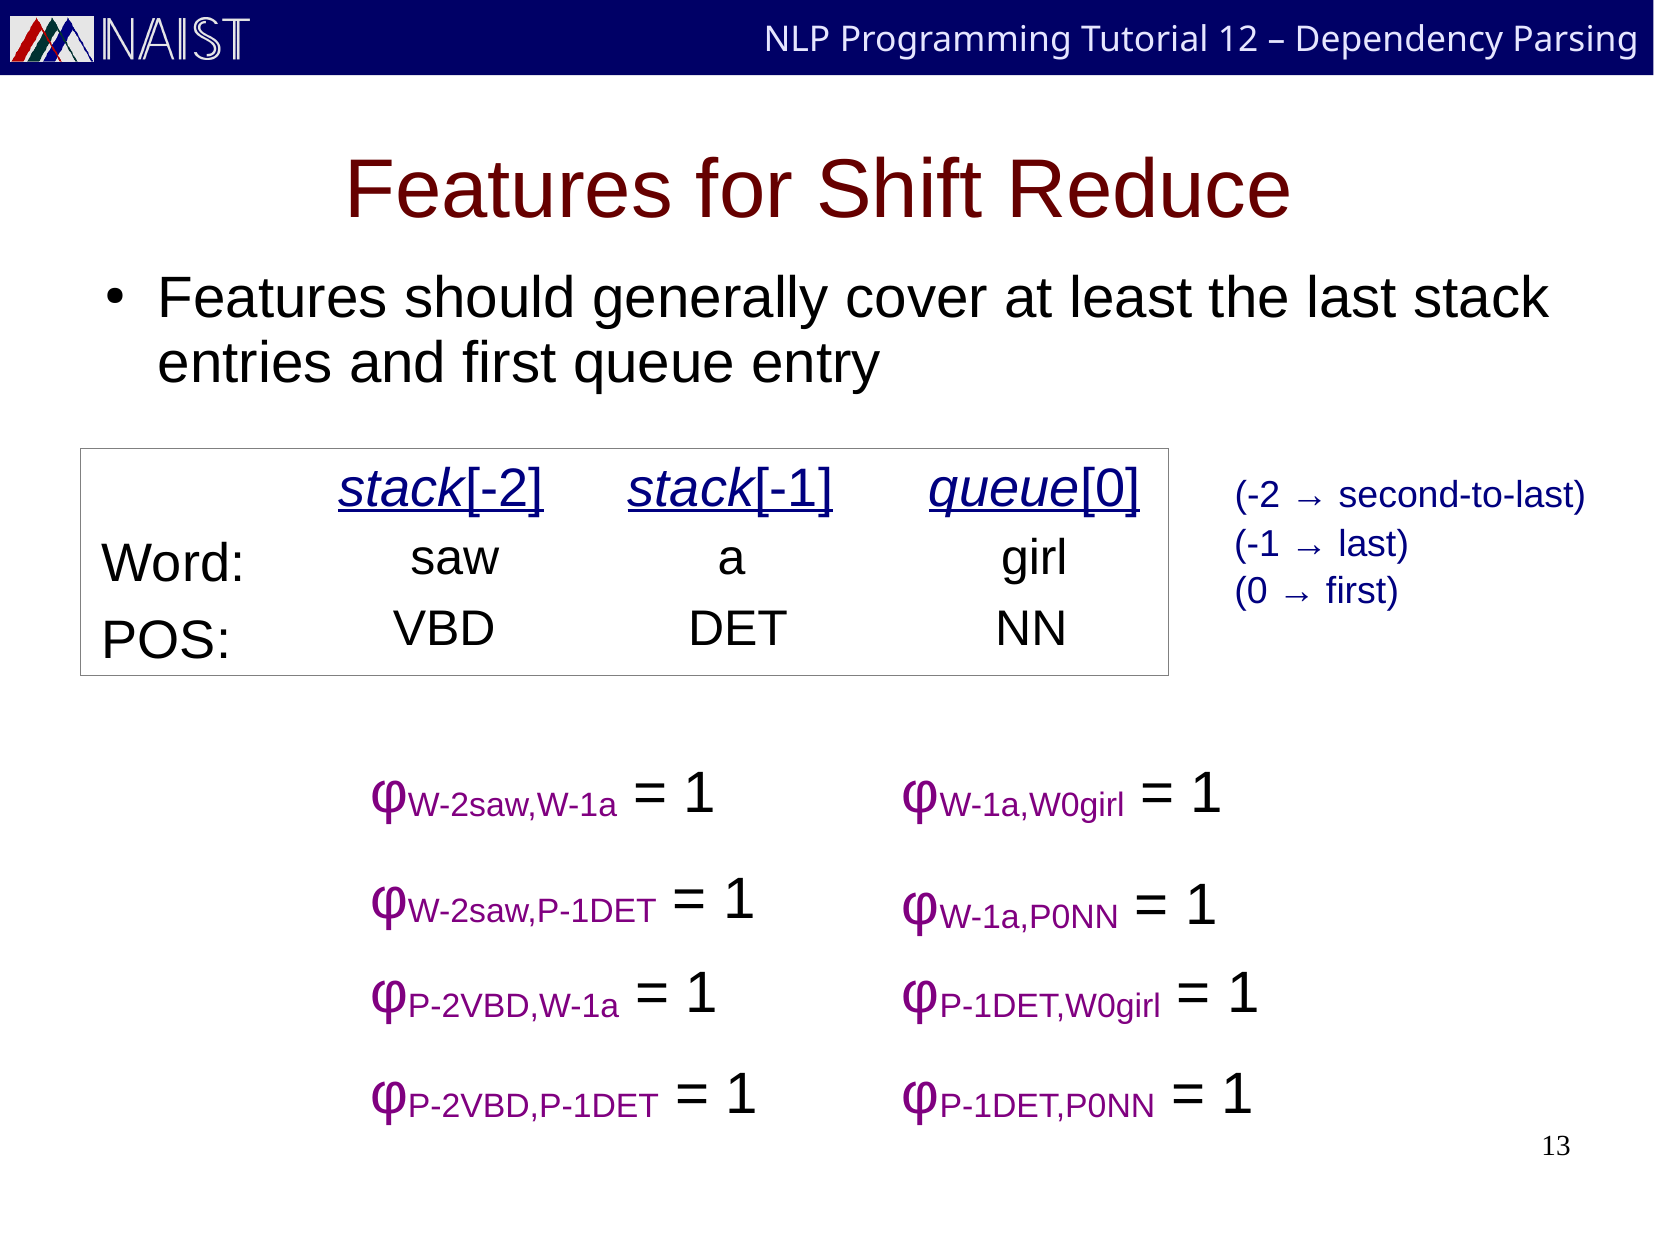

# Features for Shift Reduce
Features should generally cover at least the last stack entries and first queue entry
stack[-2]
stack[-1]
queue[0]
(-2 → second-to-last)
(-1 → last)
girl
saw
a
Word:
(0 → first)
VBD
DET
NN
POS:
φW-2saw,W-1a = 1
φW-1a,W0girl = 1
φW-2saw,P-1DET = 1
φW-1a,P0NN = 1
φP-2VBD,W-1a = 1
φP-1DET,W0girl = 1
φP-2VBD,P-1DET = 1
φP-1DET,P0NN = 1
13